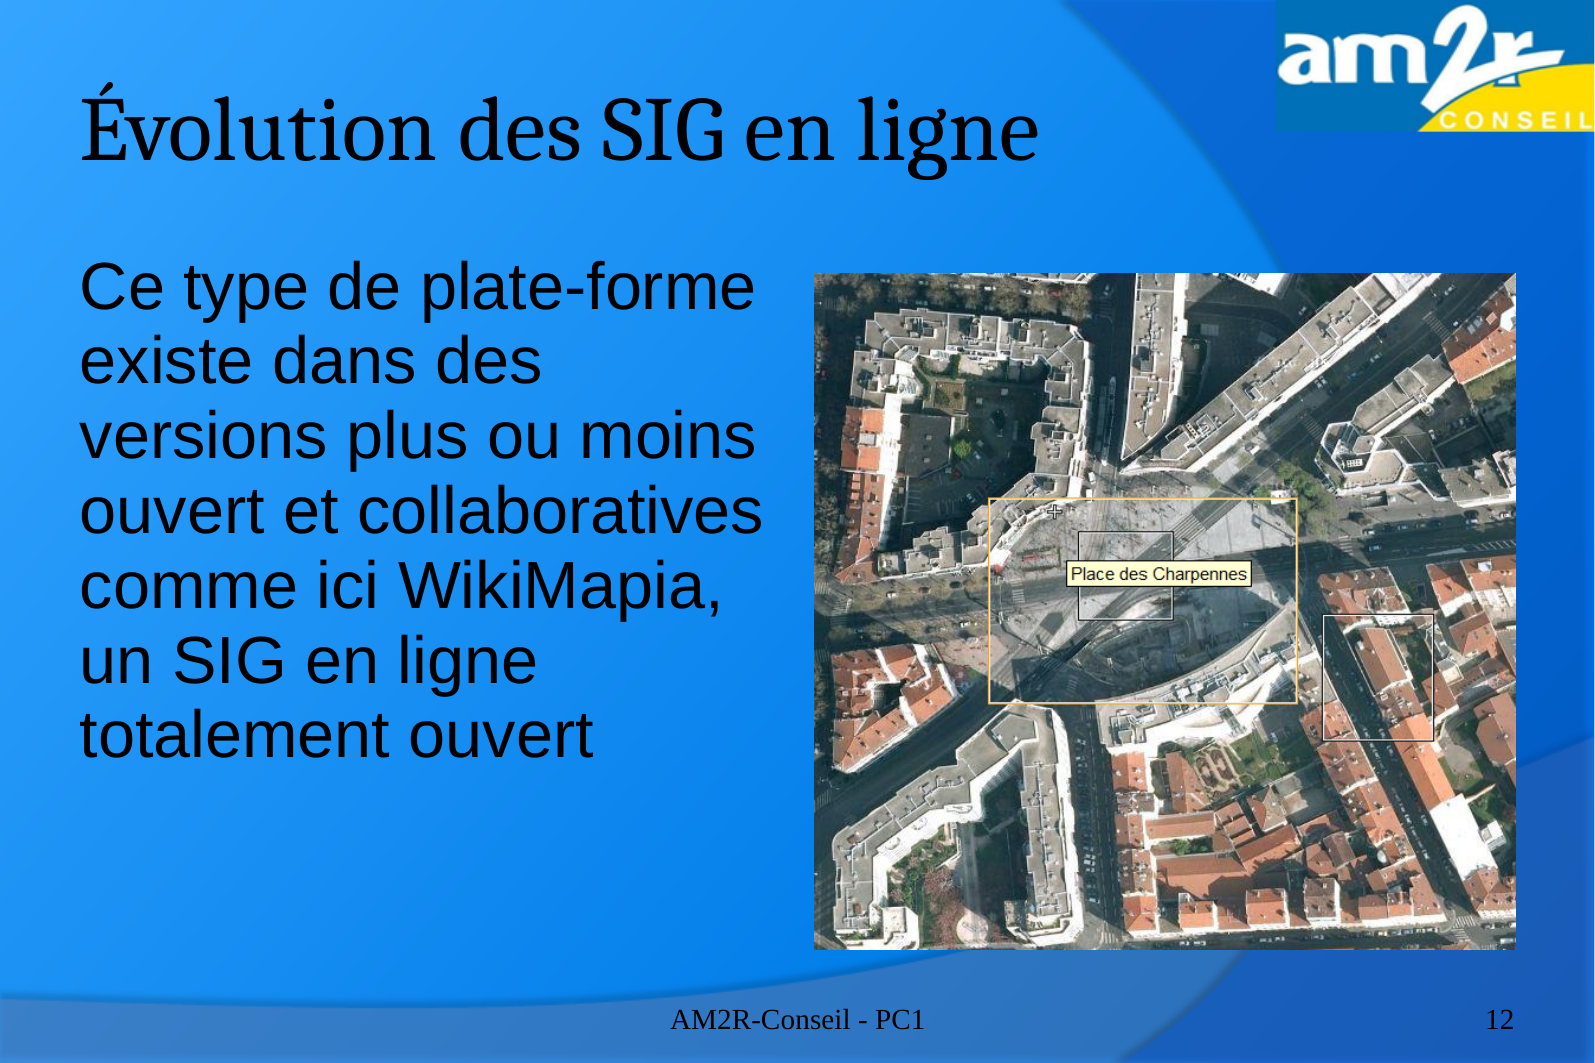

# Évolution des SIG en ligne
Ce type de plate-forme existe dans des versions plus ou moins ouvert et collaboratives comme ici WikiMapia, un SIG en ligne totalement ouvert
AM2R-Conseil - PC1
12